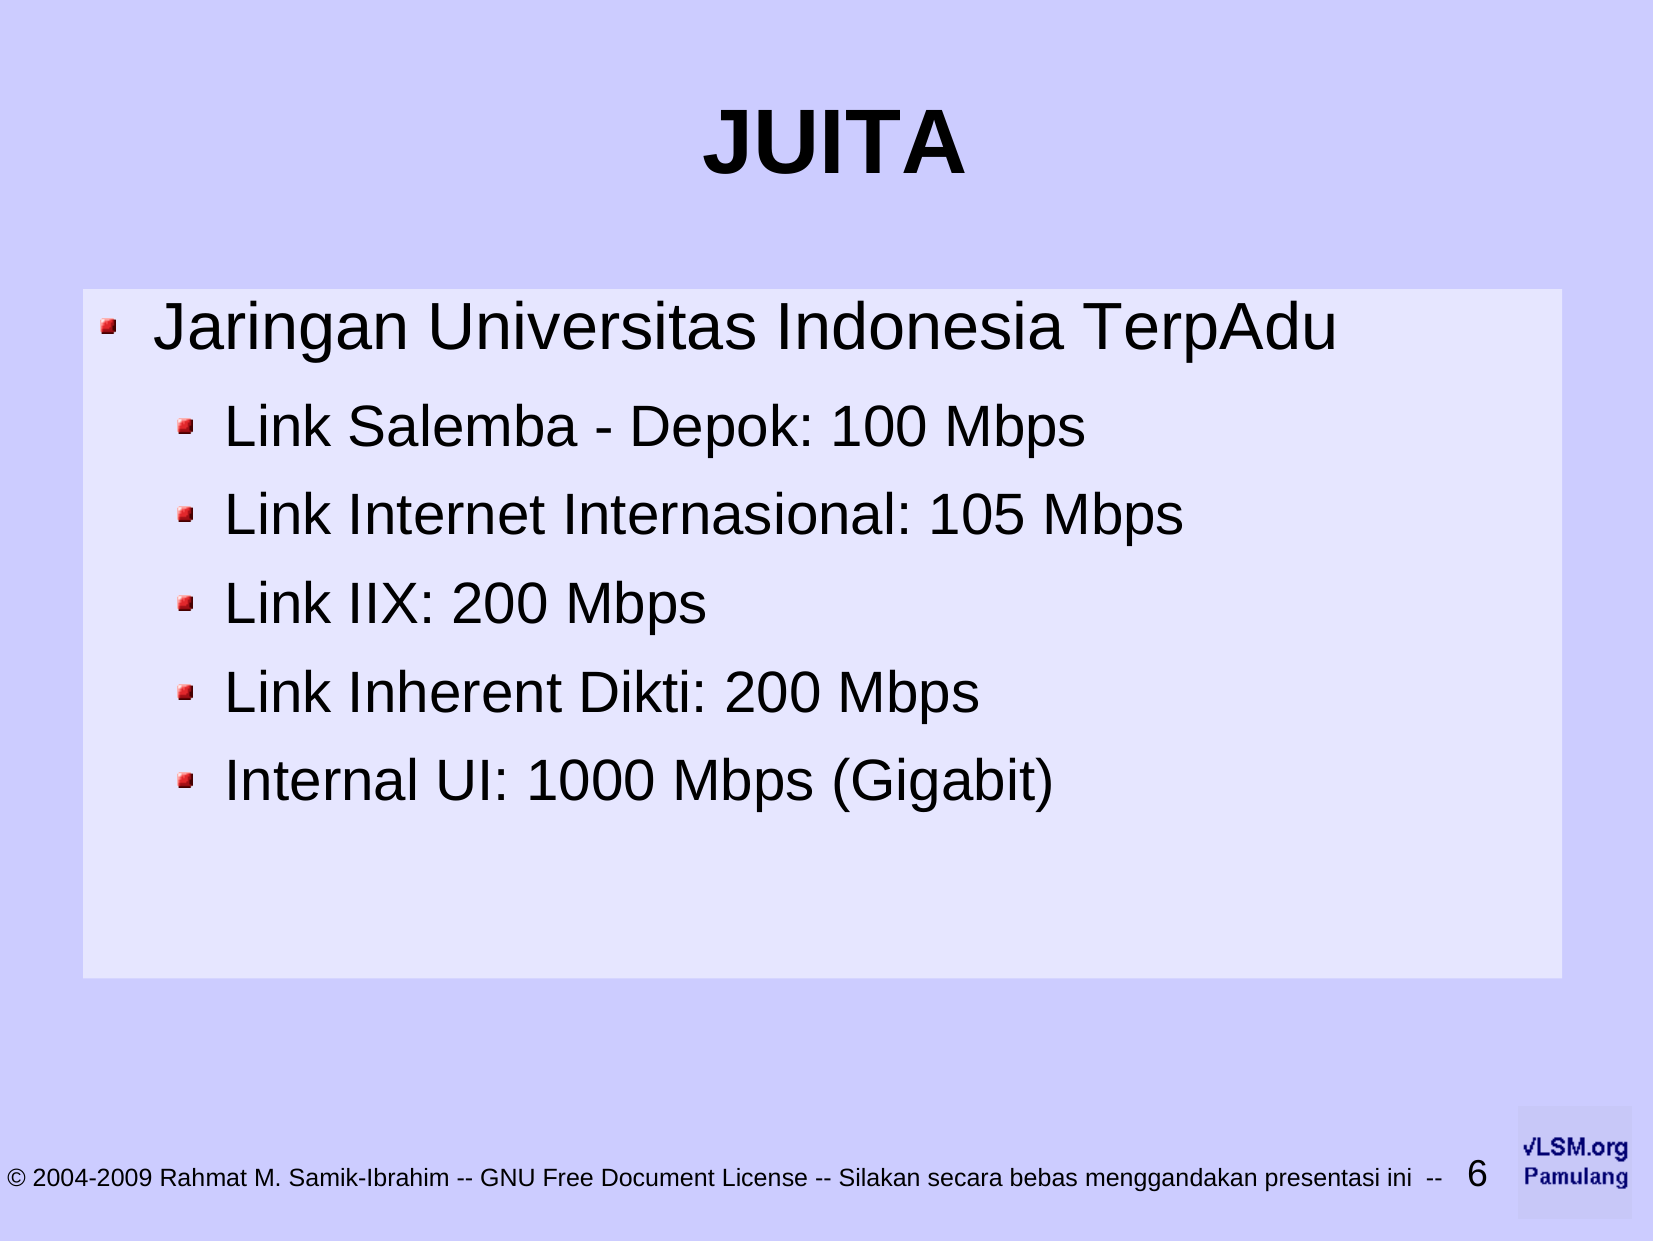

# JUITA
Jaringan Universitas Indonesia TerpAdu
Link Salemba - Depok: 100 Mbps
Link Internet Internasional: 105 Mbps
Link IIX: 200 Mbps
Link Inherent Dikti: 200 Mbps
Internal UI: 1000 Mbps (Gigabit)